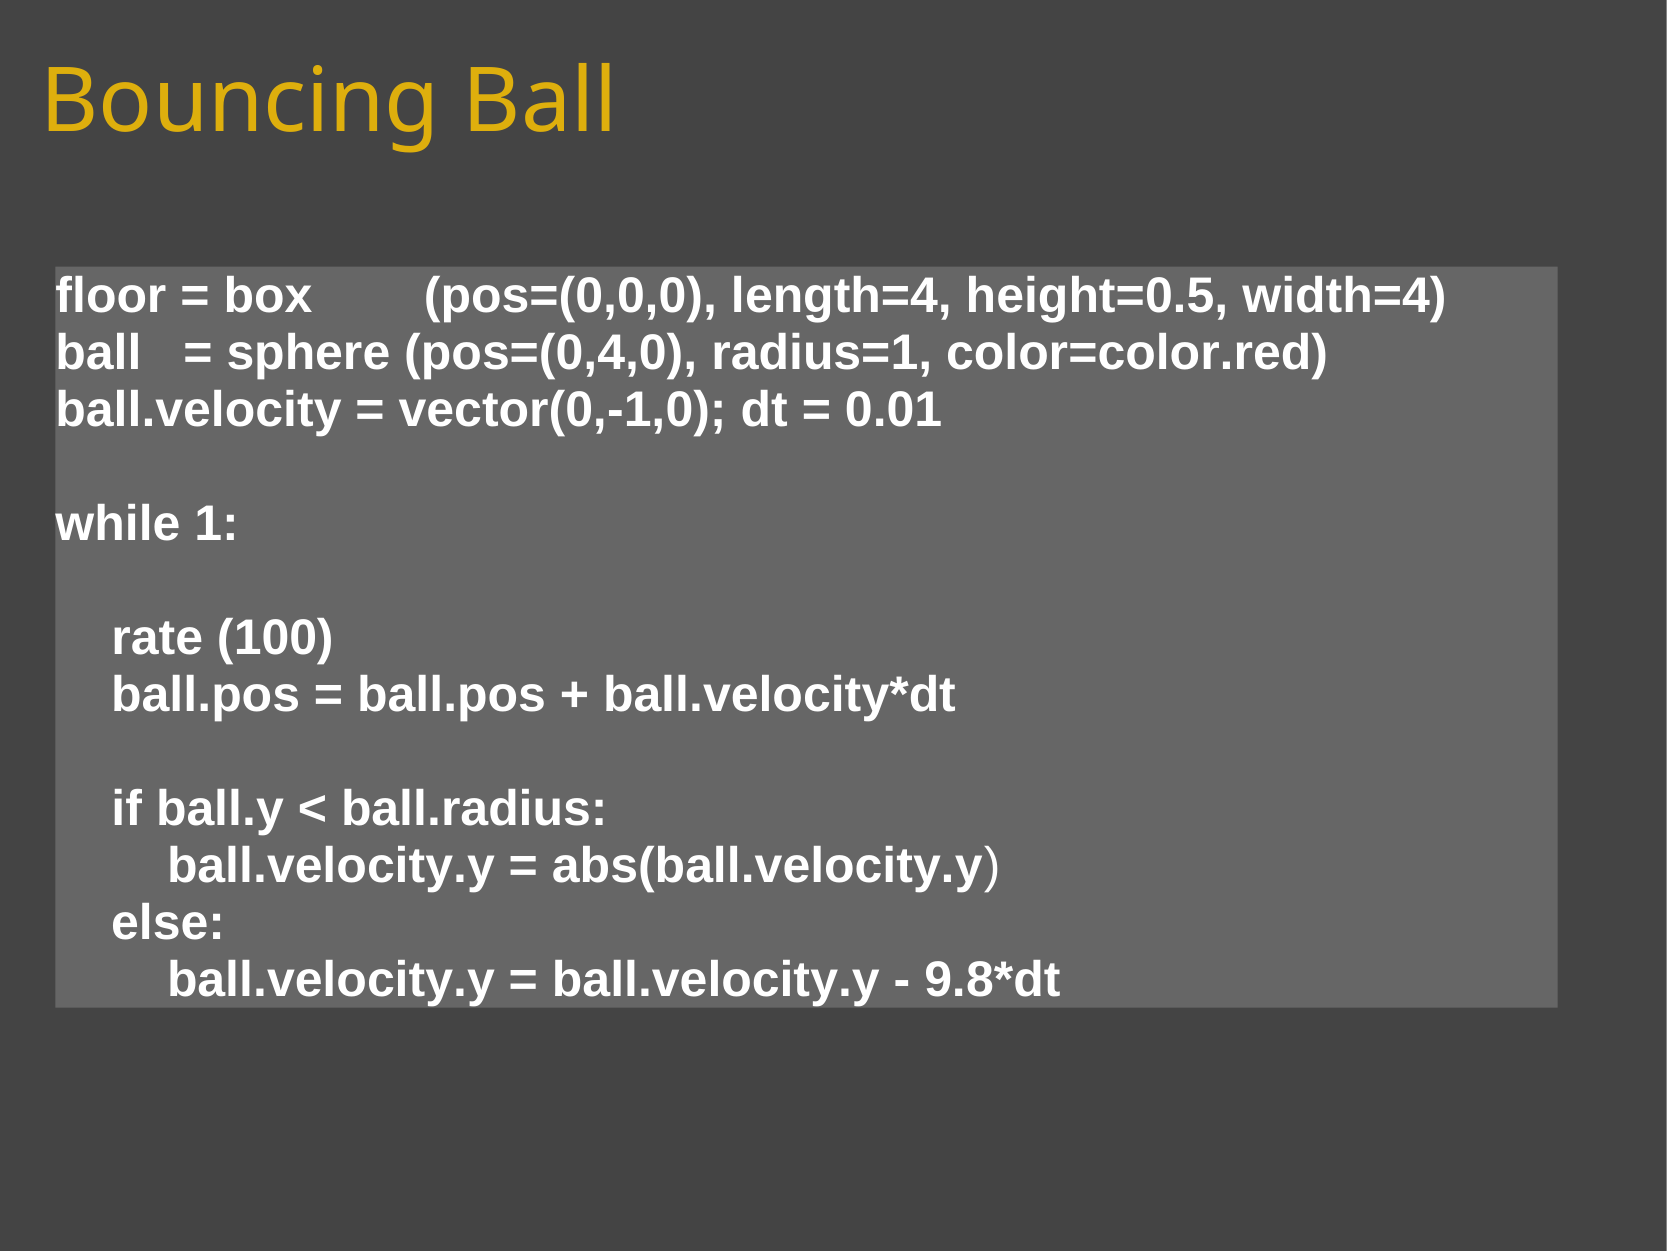

# Bouncing Ball
floor = box        (pos=(0,0,0), length=4, height=0.5, width=4)
ball   = sphere (pos=(0,4,0), radius=1, color=color.red)
ball.velocity = vector(0,-1,0); dt = 0.01
while 1:
    rate (100)
    ball.pos = ball.pos + ball.velocity*dt
    if ball.y < ball.radius:
        ball.velocity.y = abs(ball.velocity.y)
    else:
        ball.velocity.y = ball.velocity.y - 9.8*dt